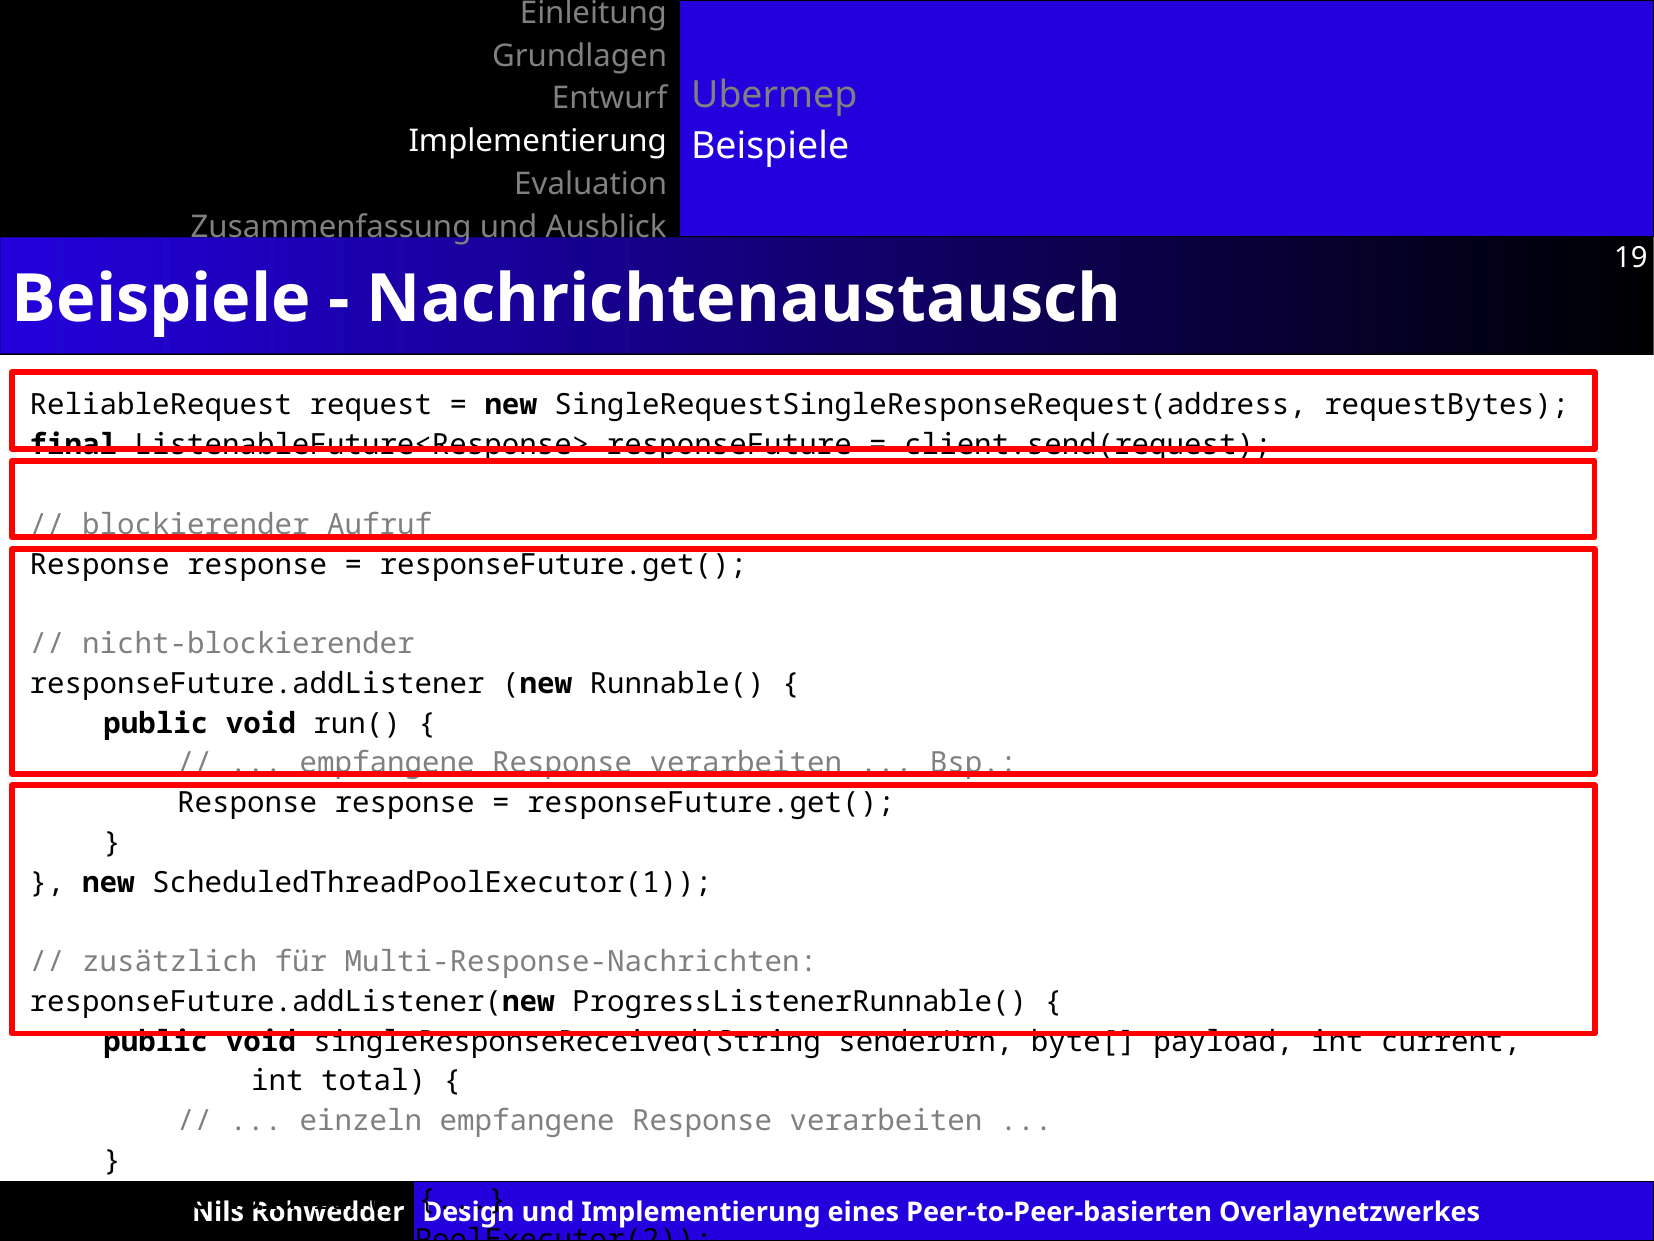

# Beispiele - Nachrichtenaustausch
19
ReliableRequest request = new SingleRequestSingleResponseRequest(address, requestBytes);
final ListenableFuture<Response> responseFuture = client.send(request);
// blockierender Aufruf
Response response = responseFuture.get();
// nicht-blockierender
responseFuture.addListener (new Runnable() {
 	public void run() {
 		// ... empfangene Response verarbeiten .., Bsp.:
 		Response response = responseFuture.get();
 	}
}, new ScheduledThreadPoolExecutor(1));
// zusätzlich für Multi-Response-Nachrichten:
responseFuture.addListener(new ProgressListenerRunnable() {
 	public void singleResponseReceived(String senderUrn, byte[] payload, int current, 			int total) {
 		// ... einzeln empfangene Response verarbeiten ...
 	}
 	public void run() {...}
}, new ScheduledThreadPoolExecutor(2));